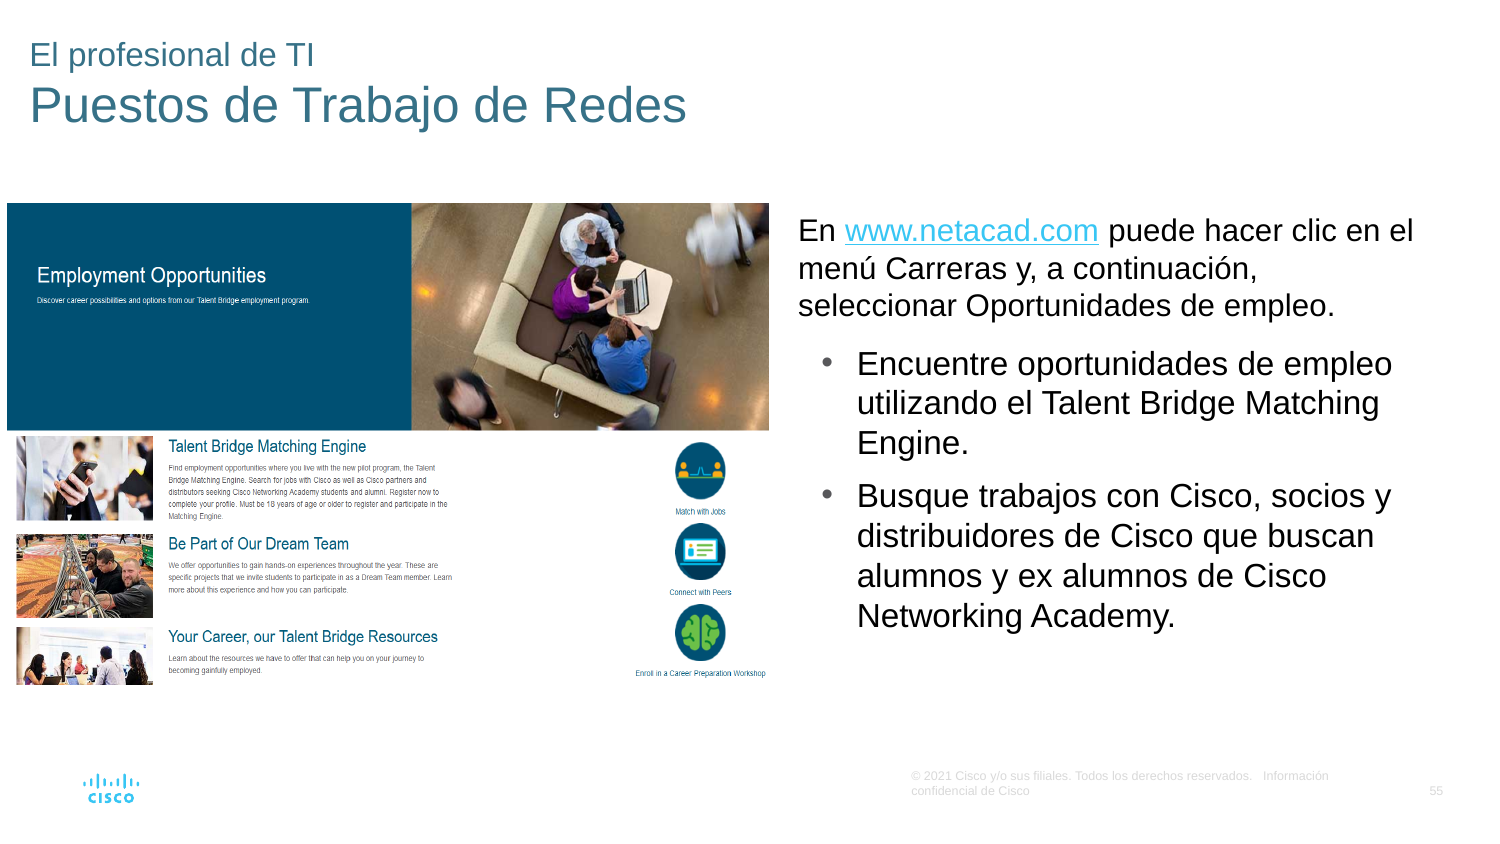

# El profesional de TI Puestos de Trabajo de Redes
En www.netacad.com puede hacer clic en el menú Carreras y, a continuación, seleccionar Oportunidades de empleo.
Encuentre oportunidades de empleo utilizando el Talent Bridge Matching Engine.
Busque trabajos con Cisco, socios y distribuidores de Cisco que buscan alumnos y ex alumnos de Cisco Networking Academy.